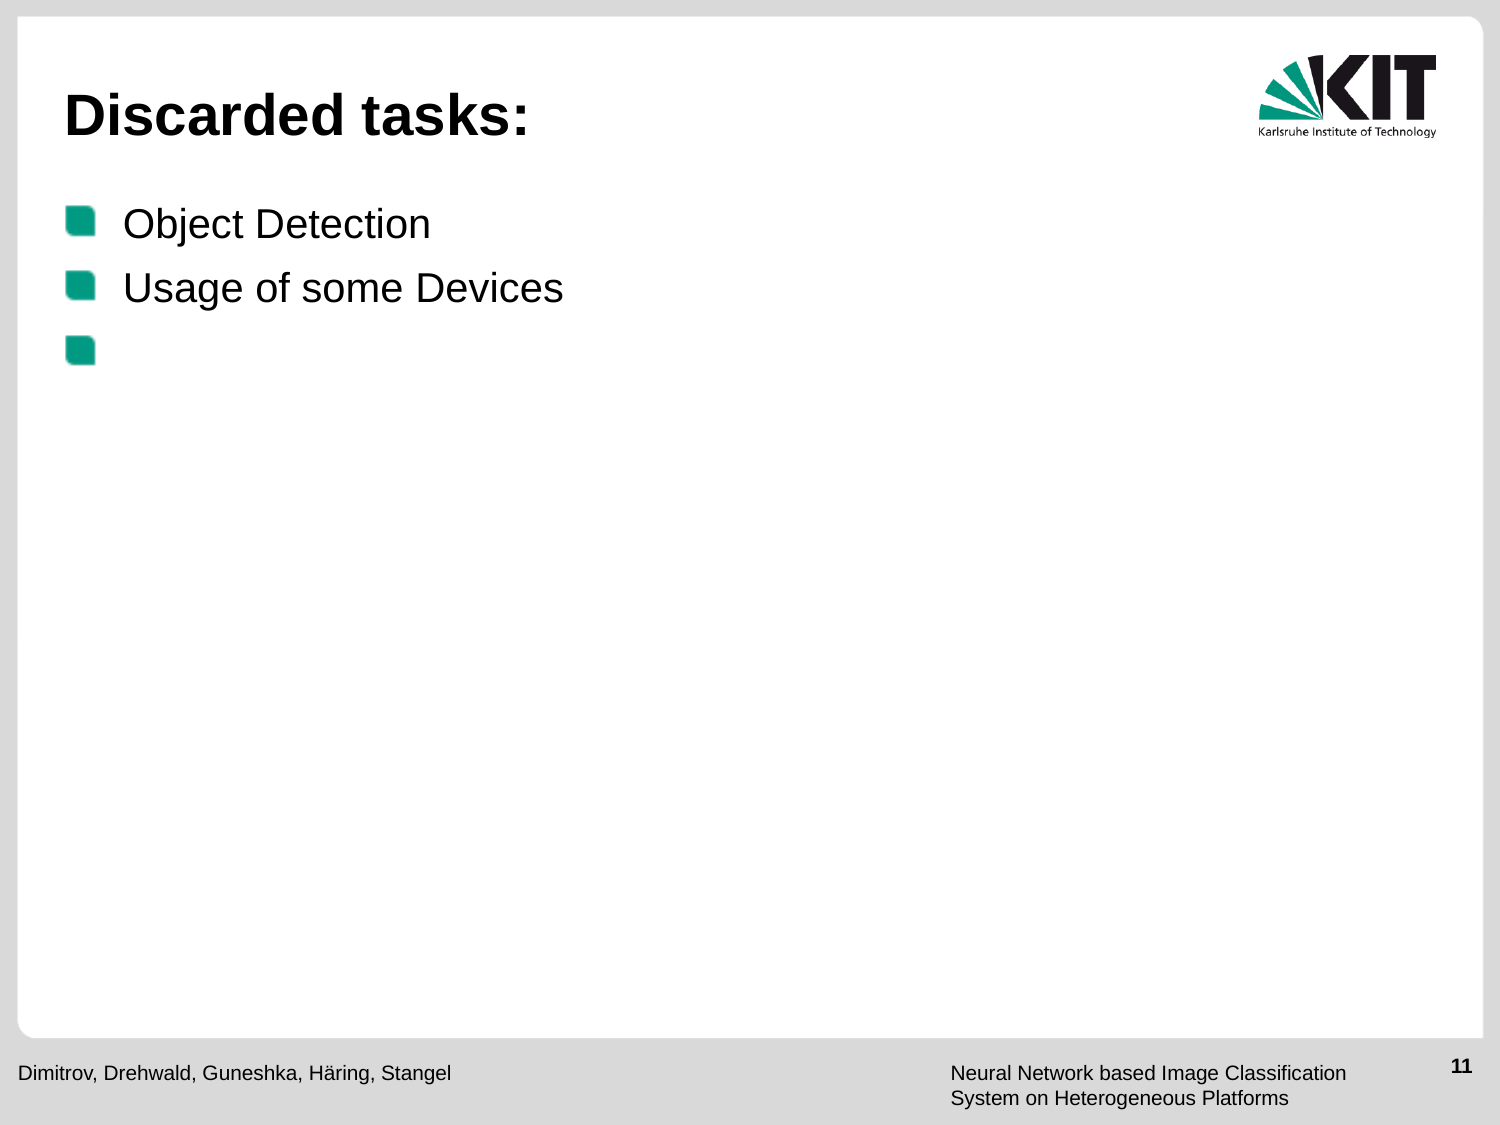

# Discarded tasks:
Object Detection
Usage of some Devices
Dimitrov, Drehwald, Guneshka, Häring, Stangel
Neural Network based Image Classification System on Heterogeneous Platforms